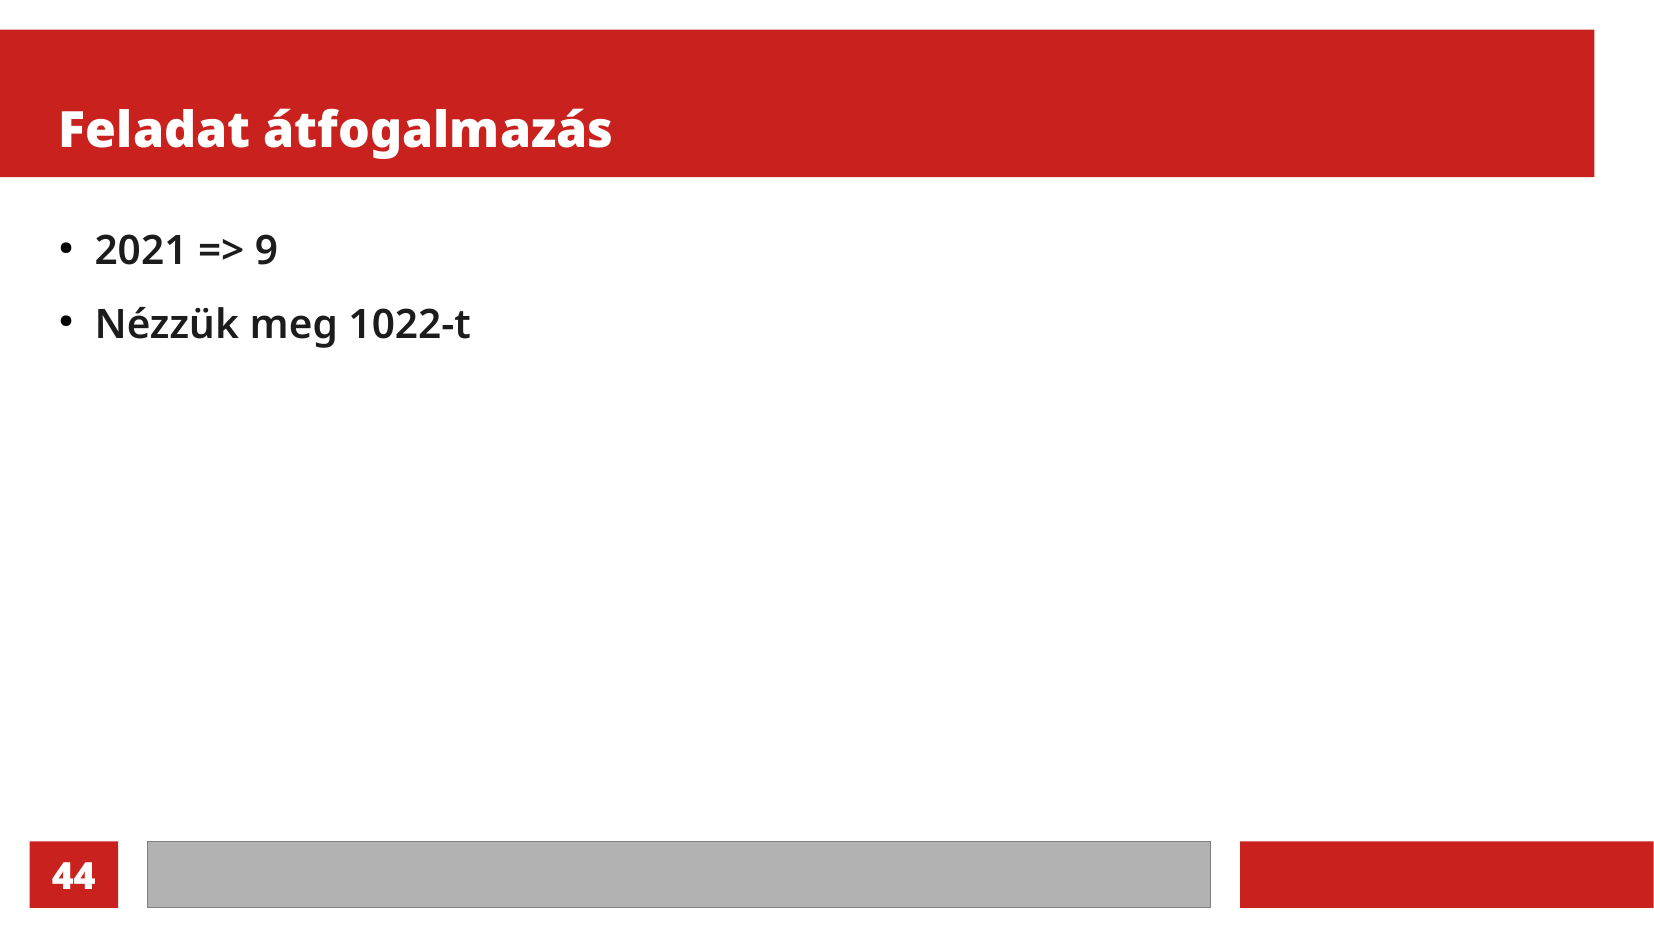

# Feladat átfogalmazás
2021 => 9
Nézzük meg 1022-t
44